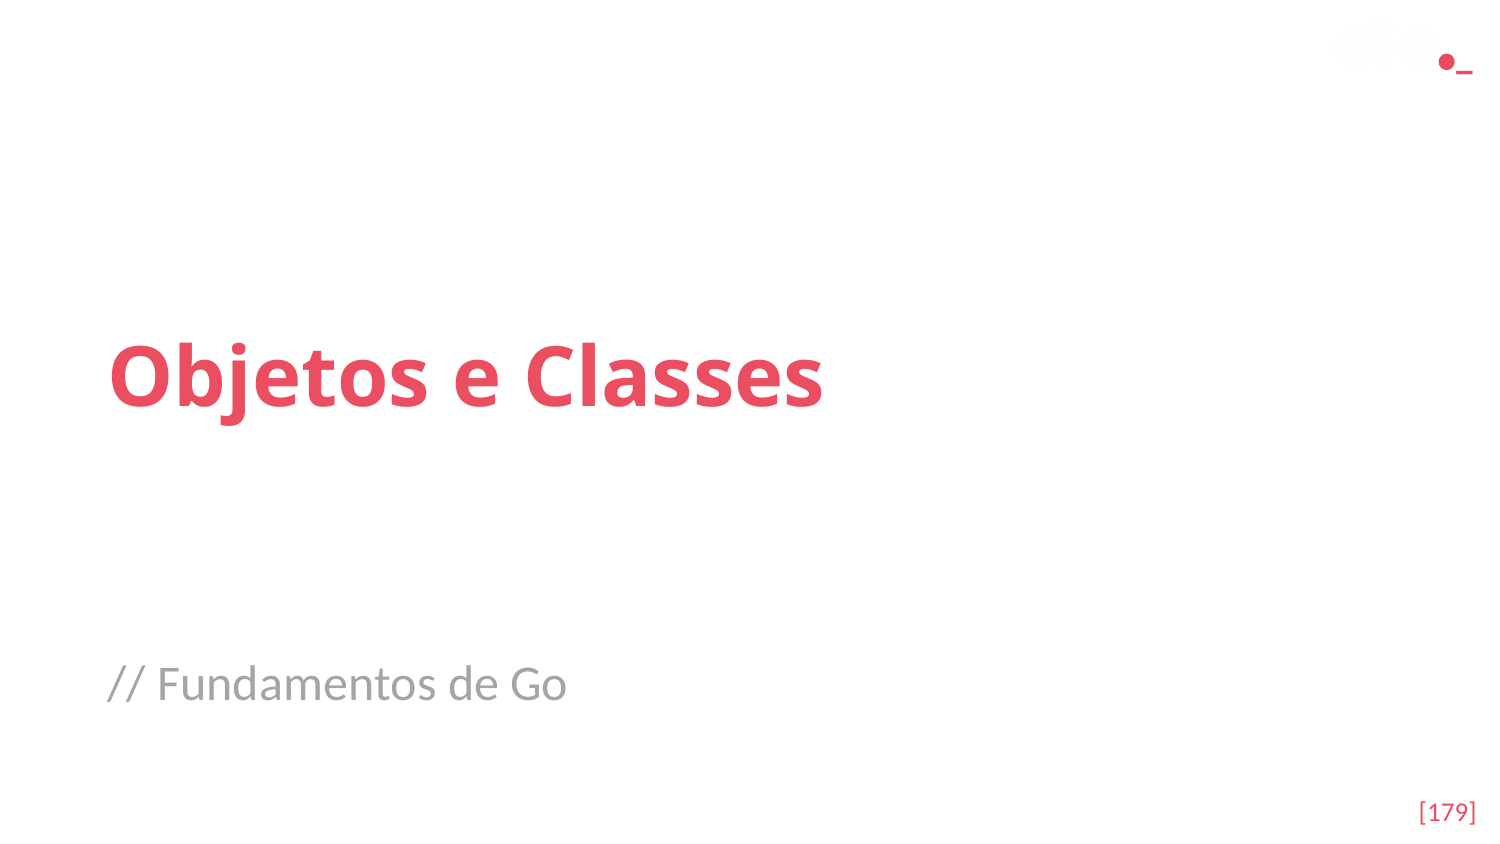

Objetos e Classes
// Fundamentos de Go